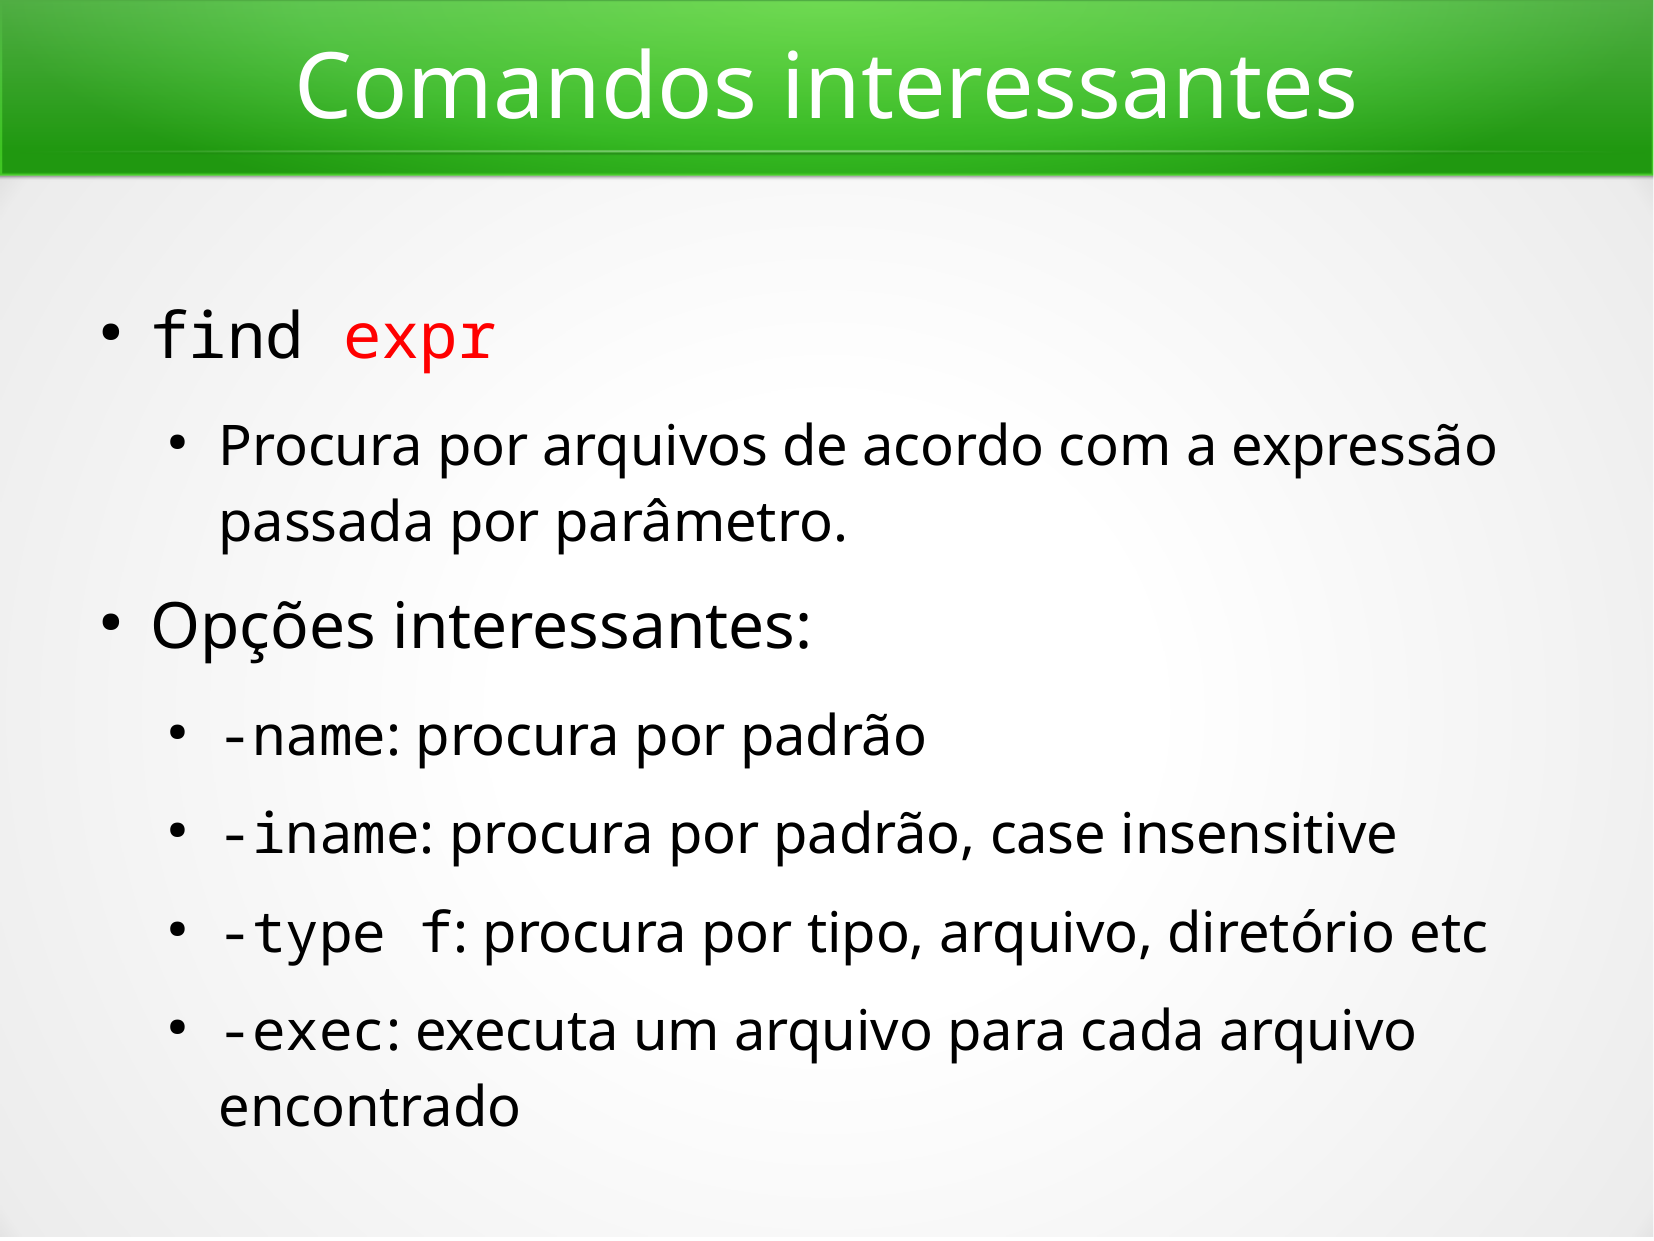

# Comandos interessantes
find expr
Procura por arquivos de acordo com a expressão passada por parâmetro.
Opções interessantes:
-name: procura por padrão
-iname: procura por padrão, case insensitive
-type f: procura por tipo, arquivo, diretório etc
-exec: executa um arquivo para cada arquivo encontrado